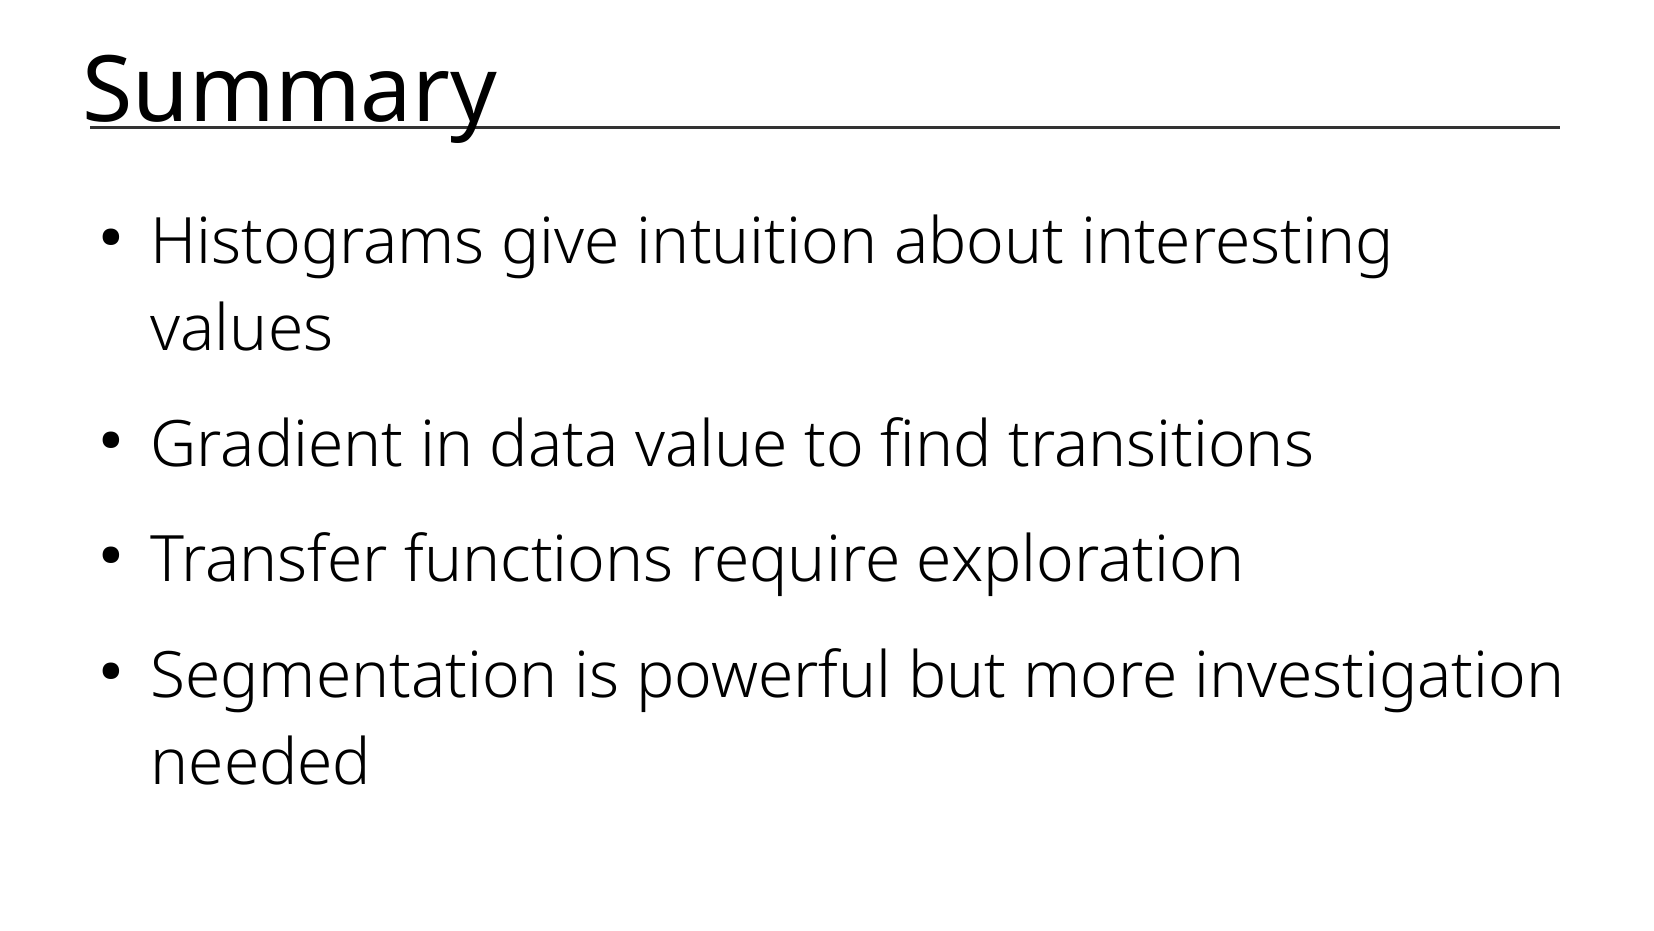

# Summary
Histograms give intuition about interesting values
Gradient in data value to find transitions
Transfer functions require exploration
Segmentation is powerful but more investigation needed